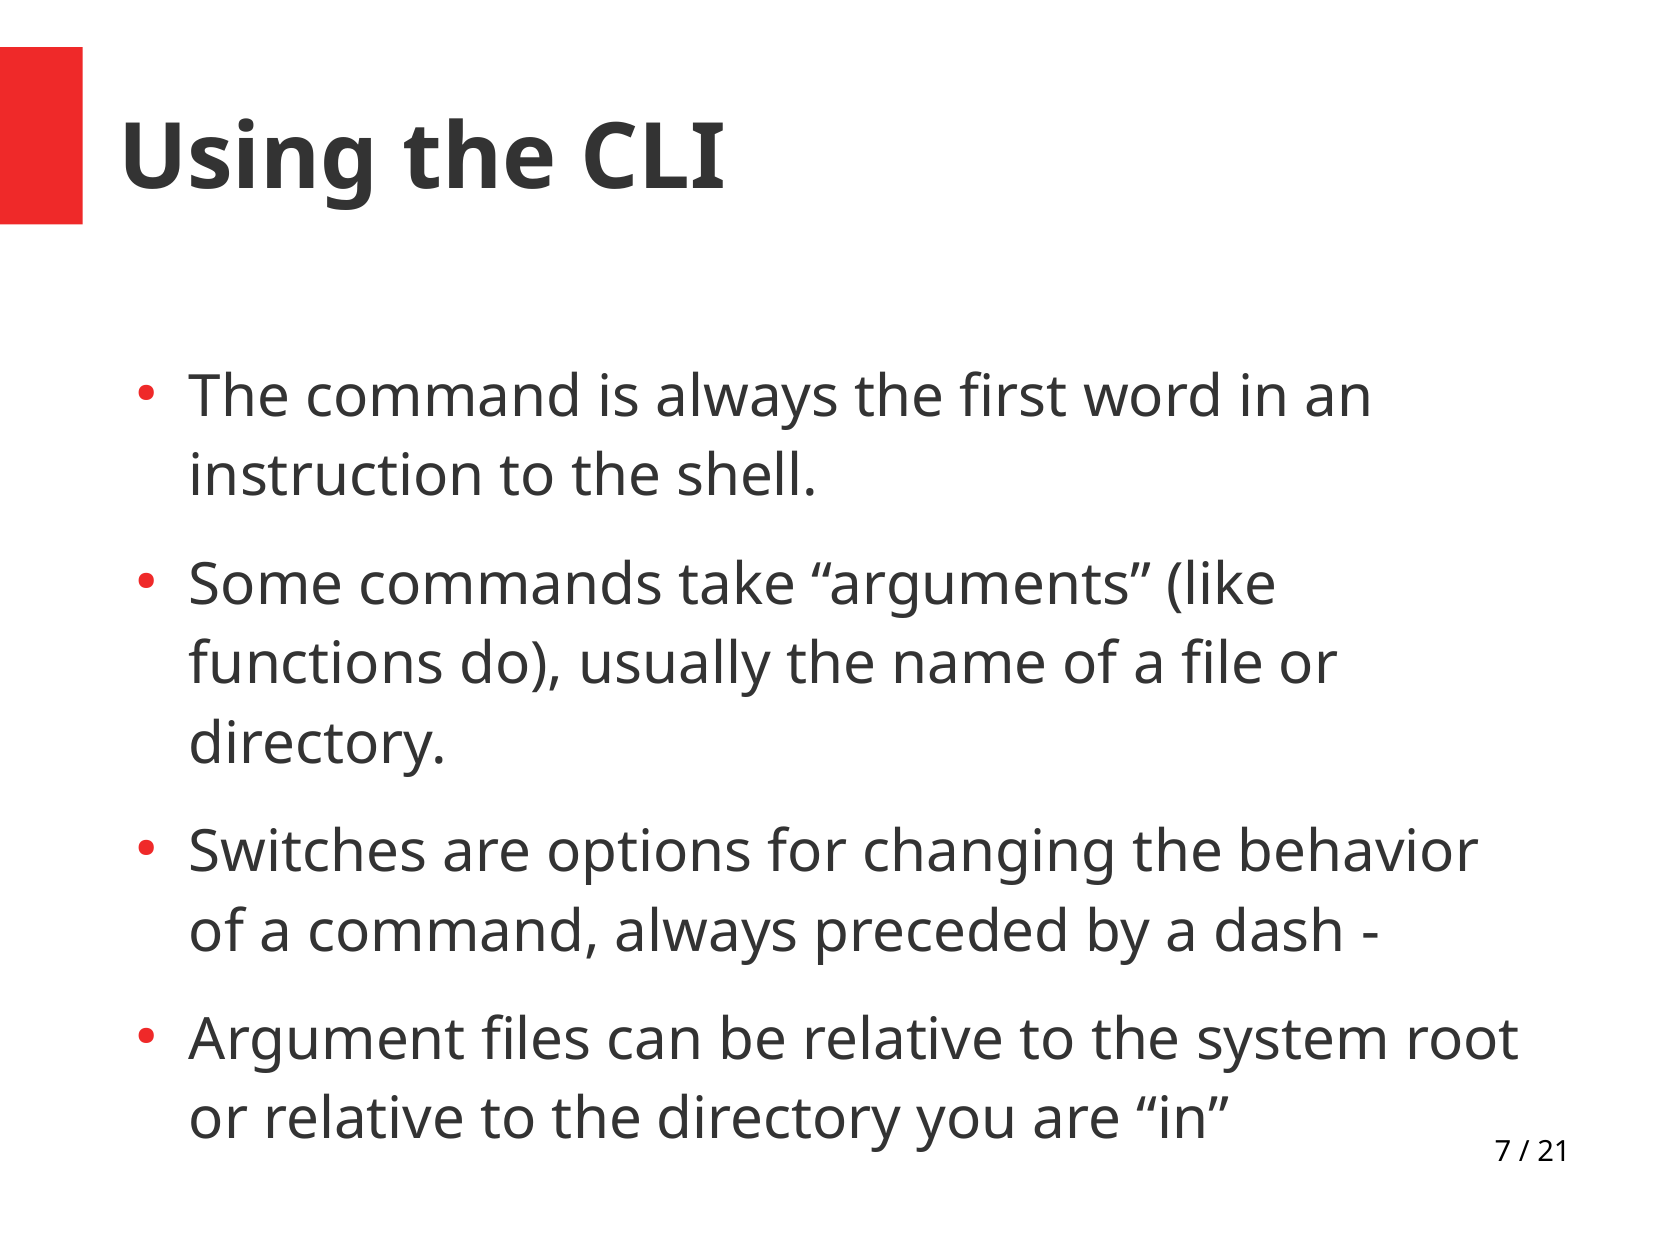

# Using the CLI
The command is always the first word in an instruction to the shell.
Some commands take “arguments” (like functions do), usually the name of a file or directory.
Switches are options for changing the behavior of a command, always preceded by a dash -
Argument files can be relative to the system root or relative to the directory you are “in”
7